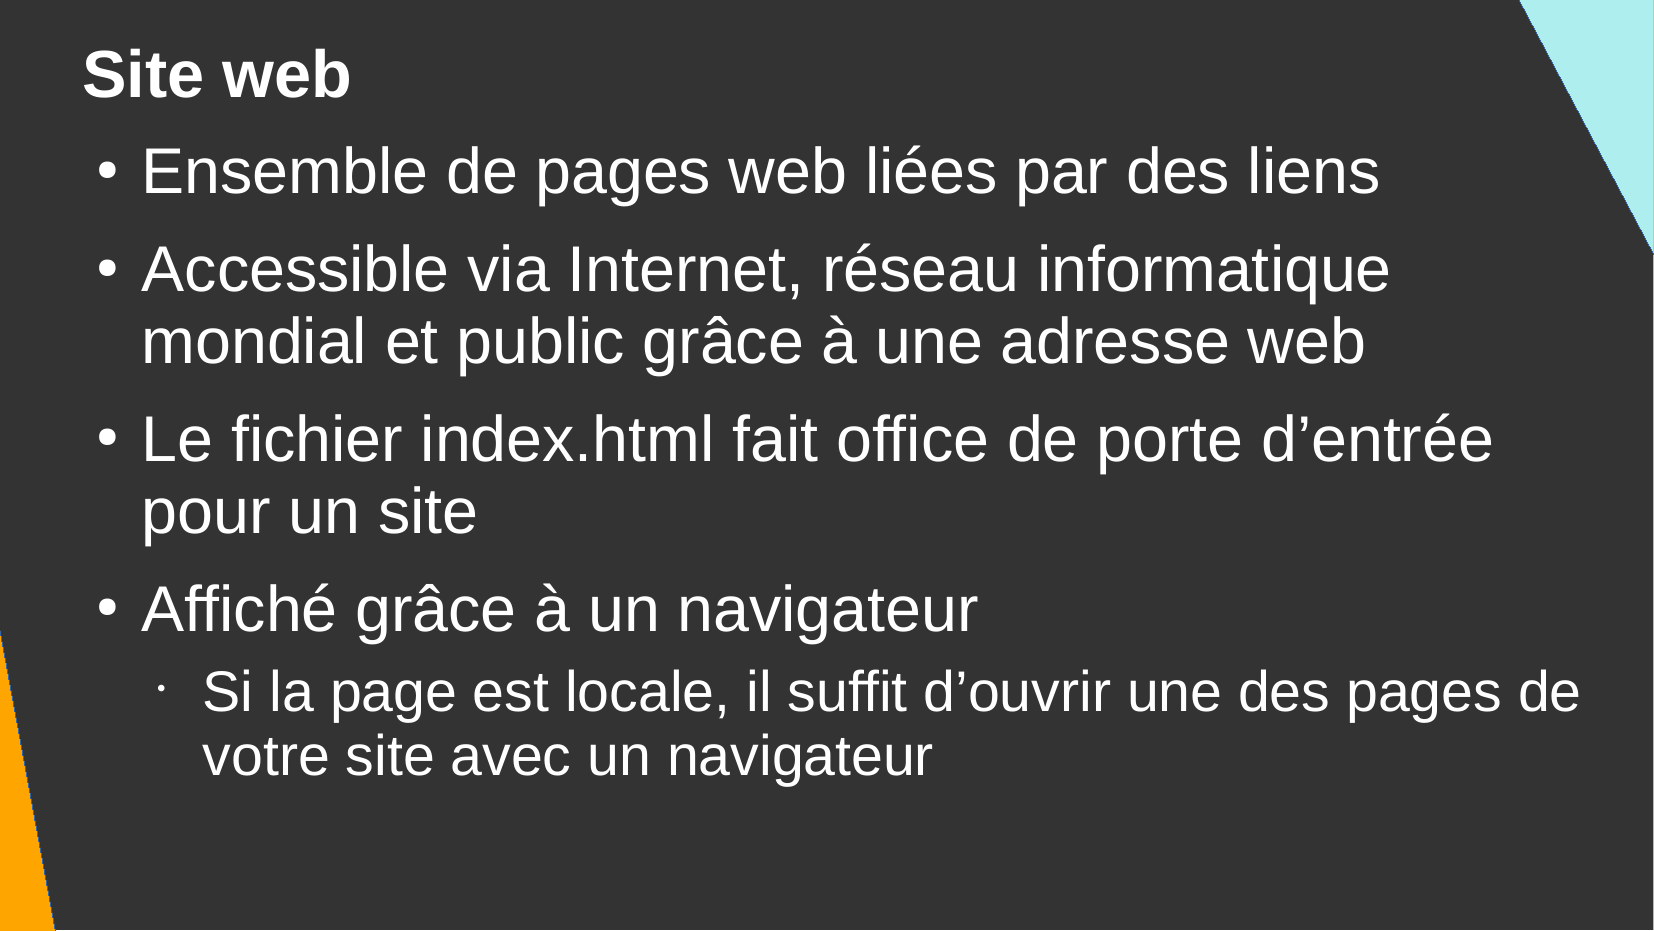

# Site web
Ensemble de pages web liées par des liens
Accessible via Internet, réseau informatique mondial et public grâce à une adresse web
Le fichier index.html fait office de porte d’entrée pour un site
Affiché grâce à un navigateur
Si la page est locale, il suffit d’ouvrir une des pages de votre site avec un navigateur